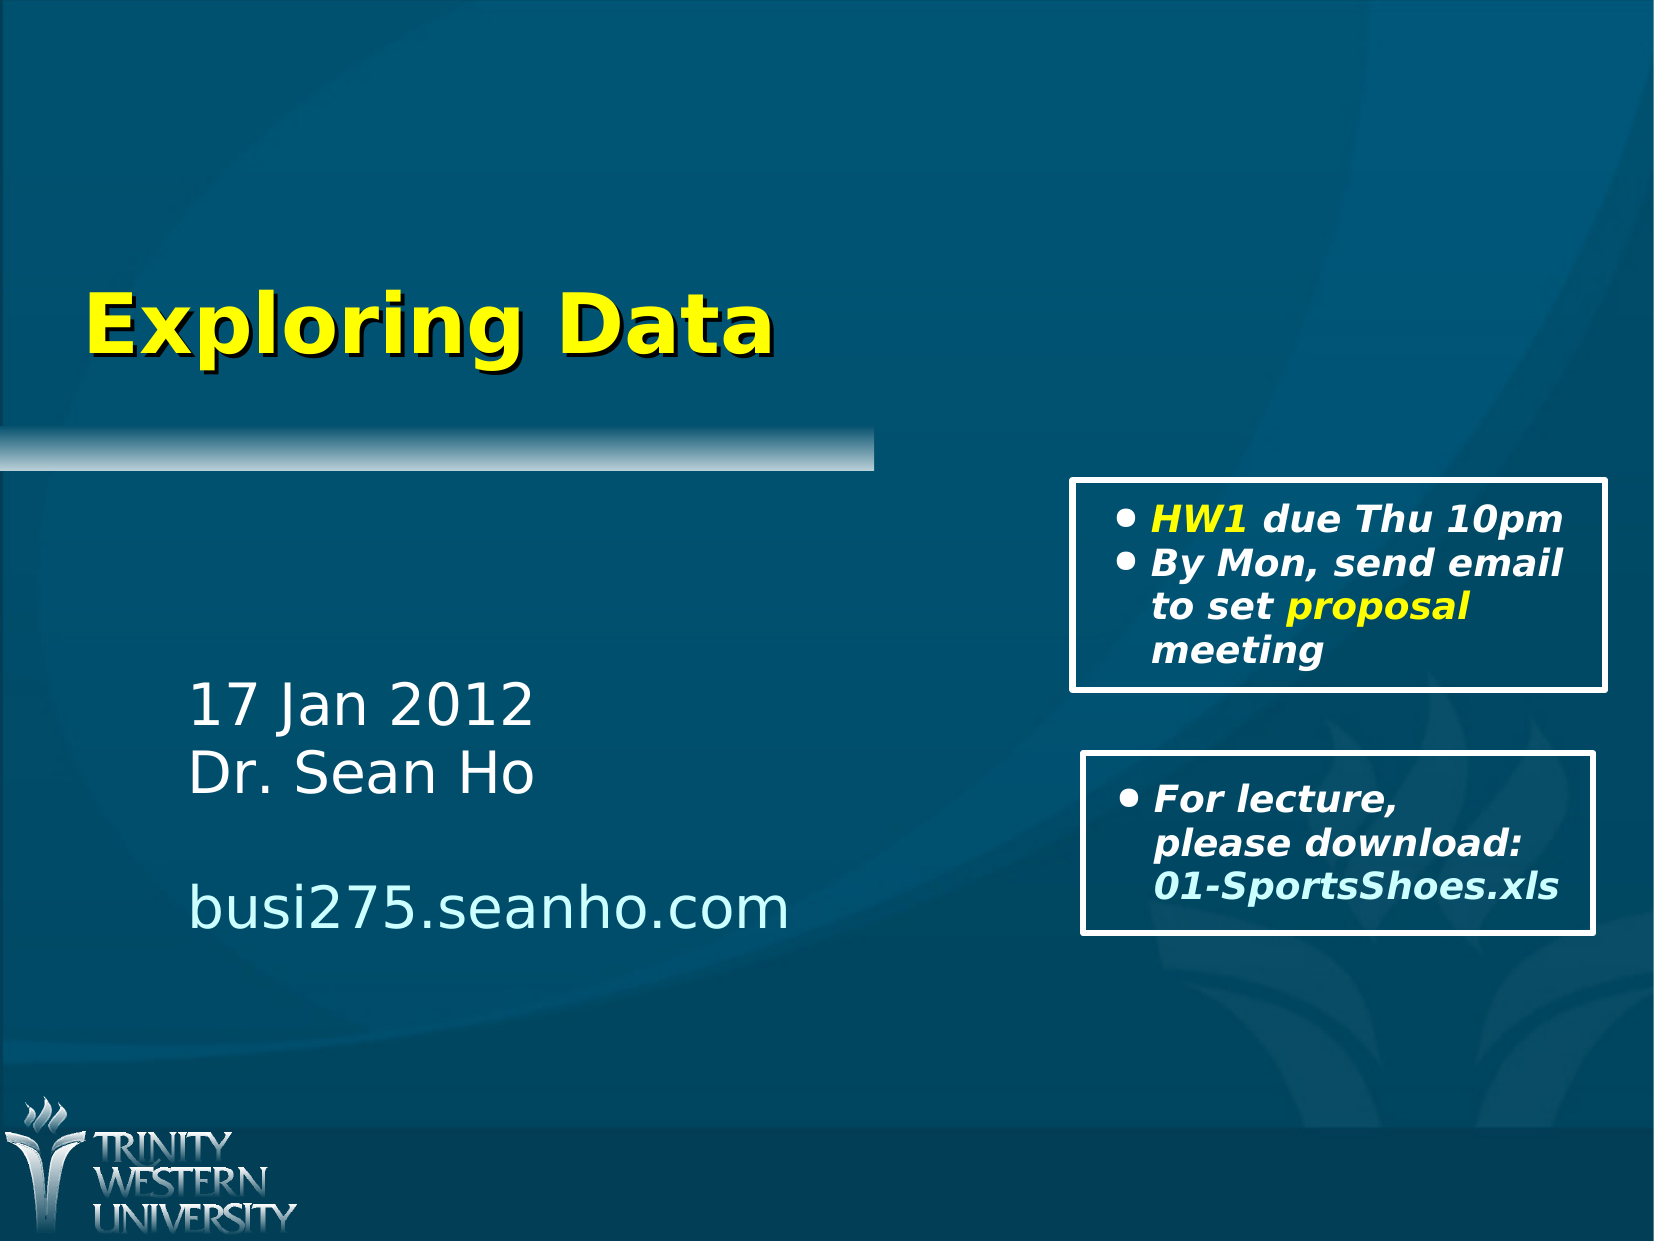

# Exploring Data
HW1 due Thu 10pm
By Mon, send email
to set proposal
meeting
17 Jan 2012
Dr. Sean Ho
busi275.seanho.com
For lecture,
please download:
01-SportsShoes.xls